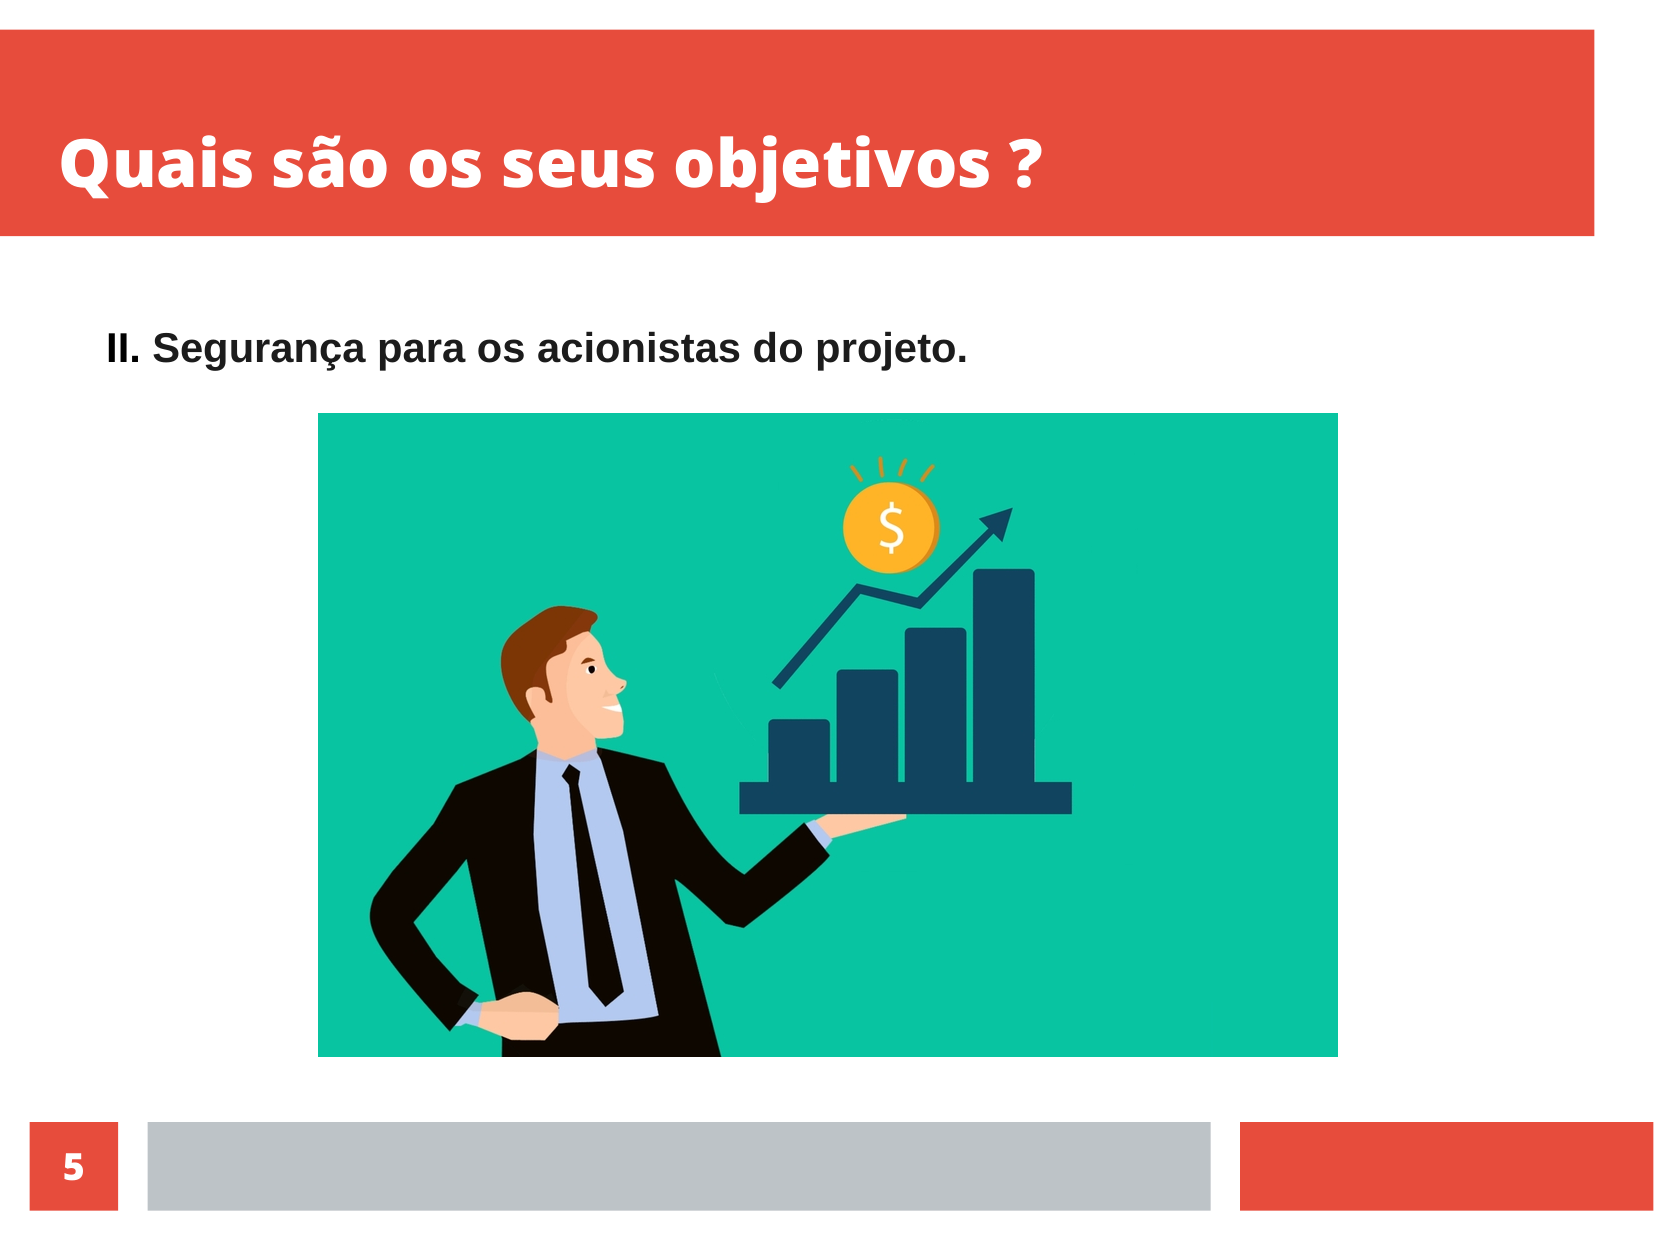

# Quais são os seus objetivos ?
 Segurança para os acionistas do projeto.
5